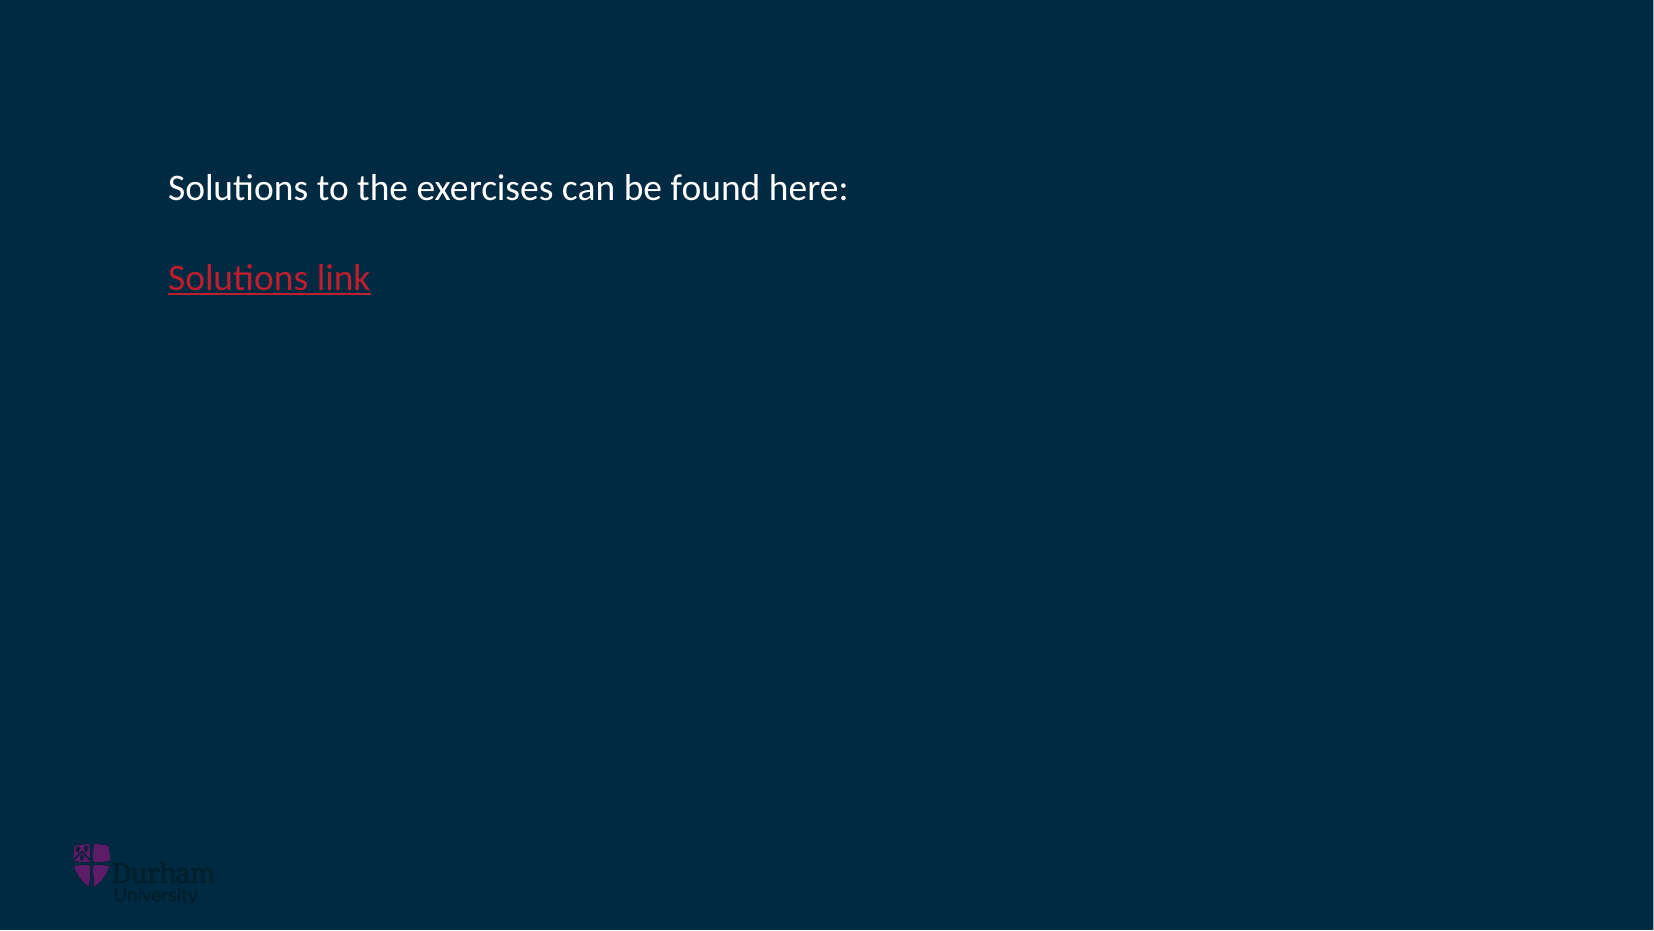

Solutions to the exercises can be found here:
Solutions link